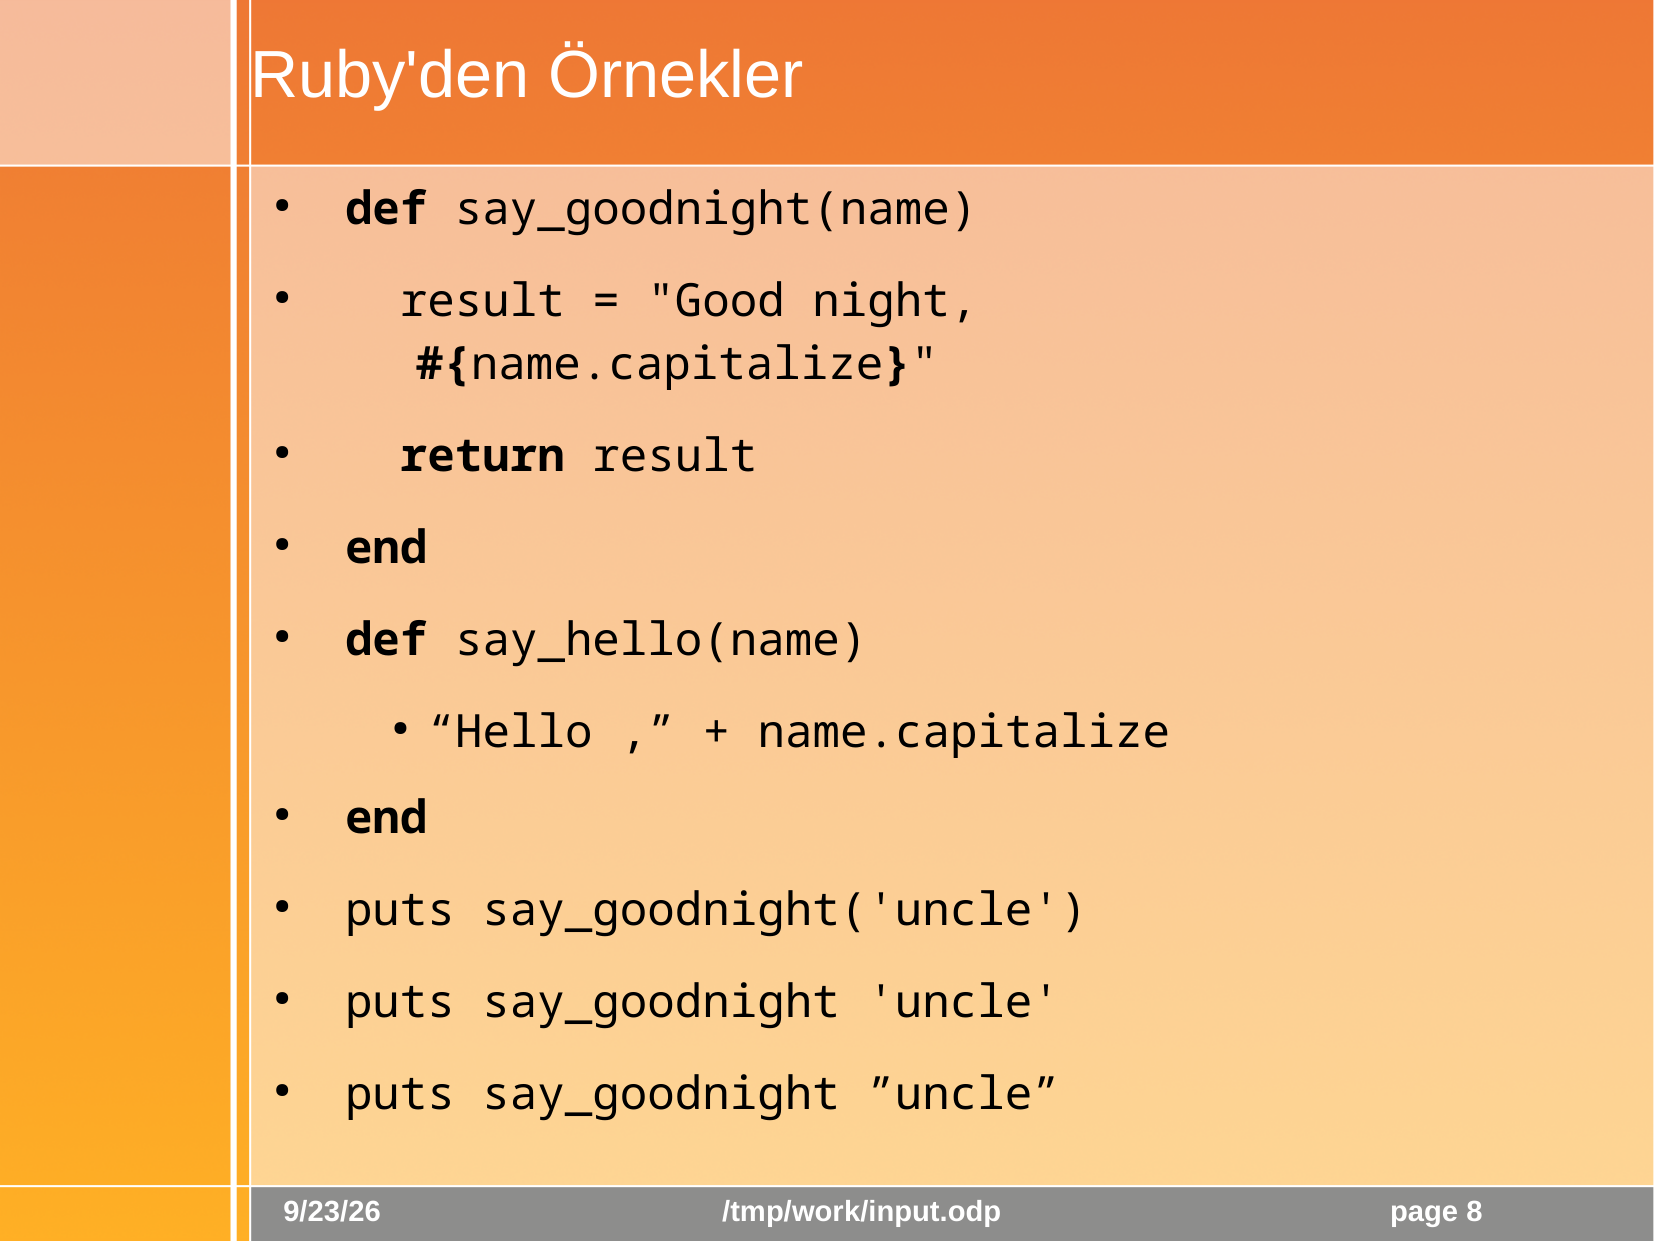

# Ruby'den Örnekler
def say_goodnight(name)
 result = "Good night, #{name.capitalize}"
 return result
end
def say_hello(name)
“Hello ,” + name.capitalize
end
puts say_goodnight('uncle')
puts say_goodnight 'uncle'
puts say_goodnight ”uncle”